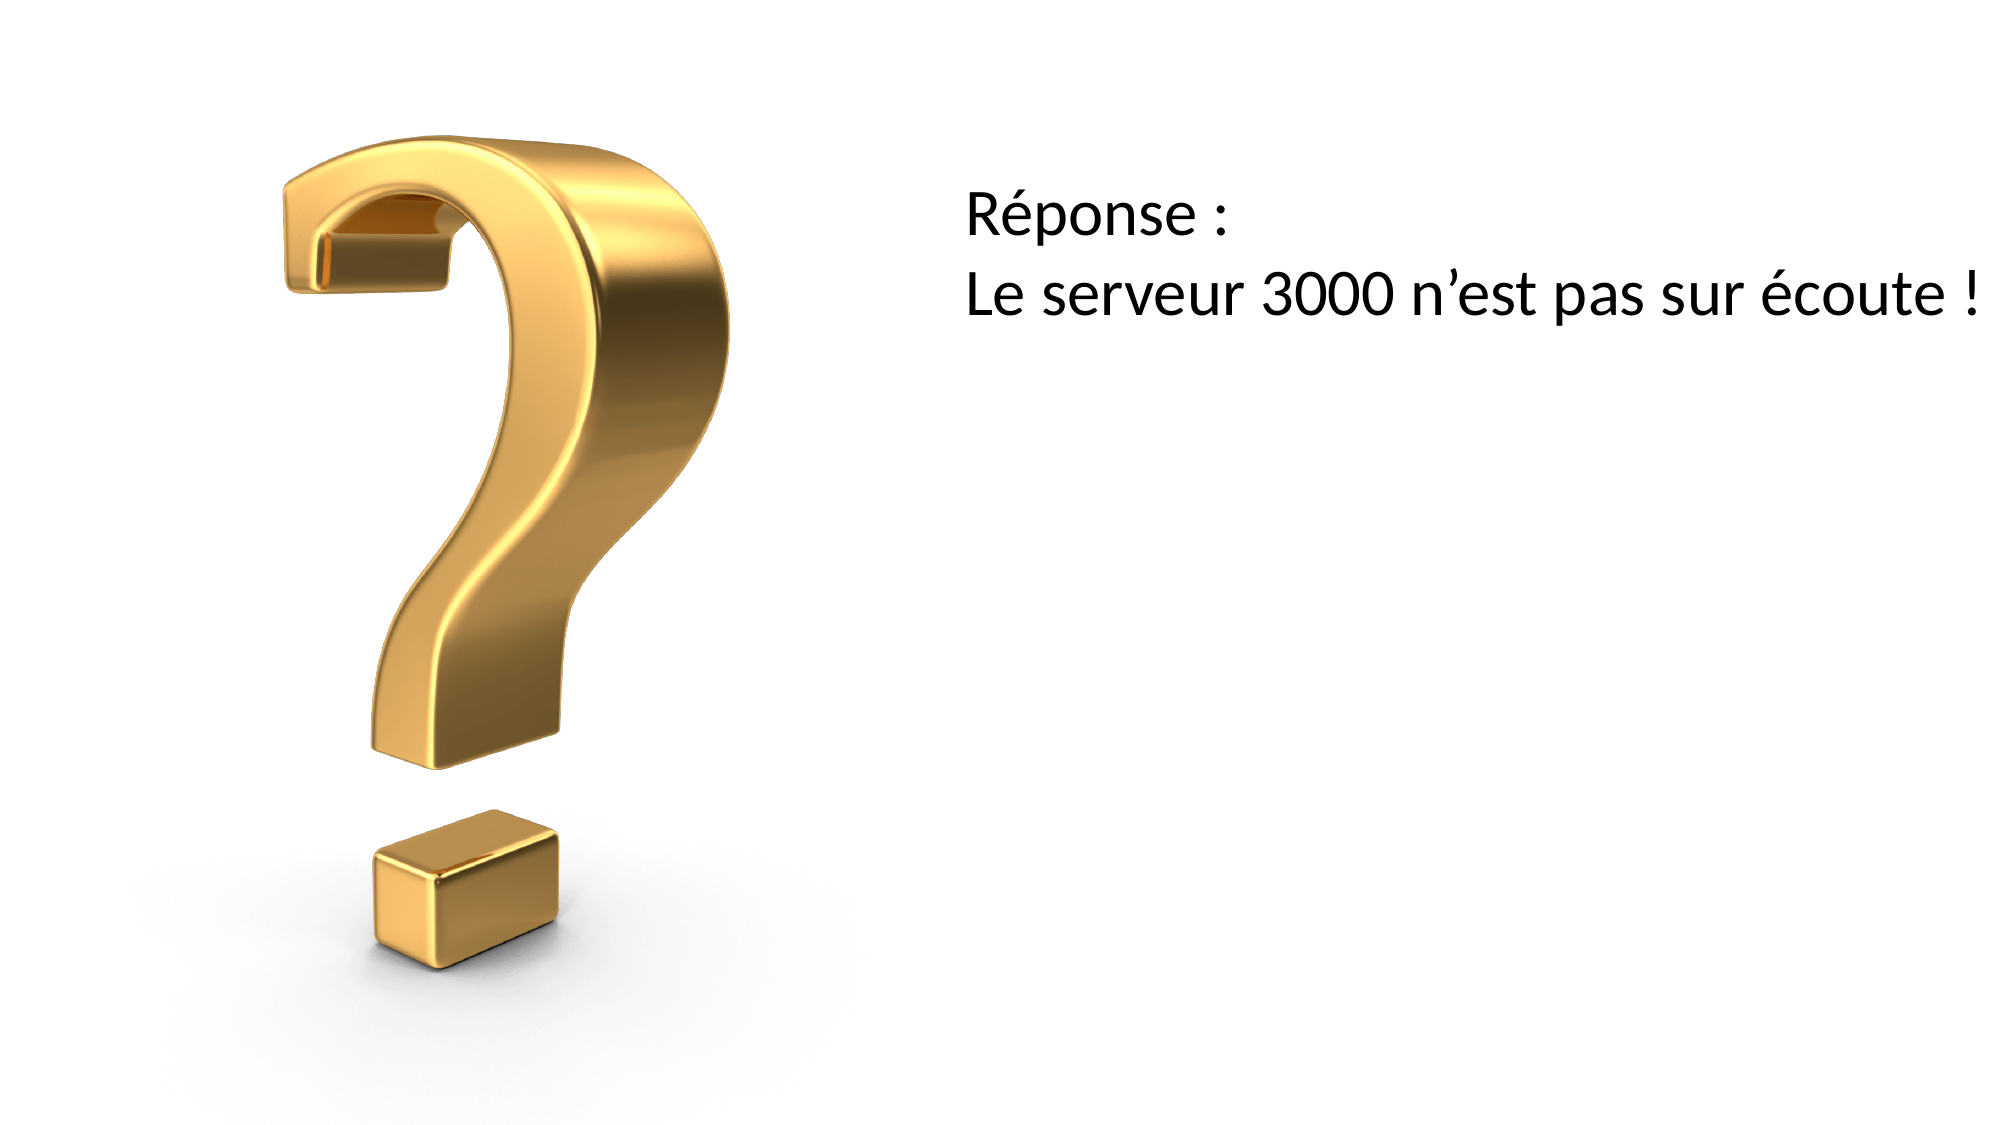

Réponse :
Le serveur 3000 n’est pas sur écoute !